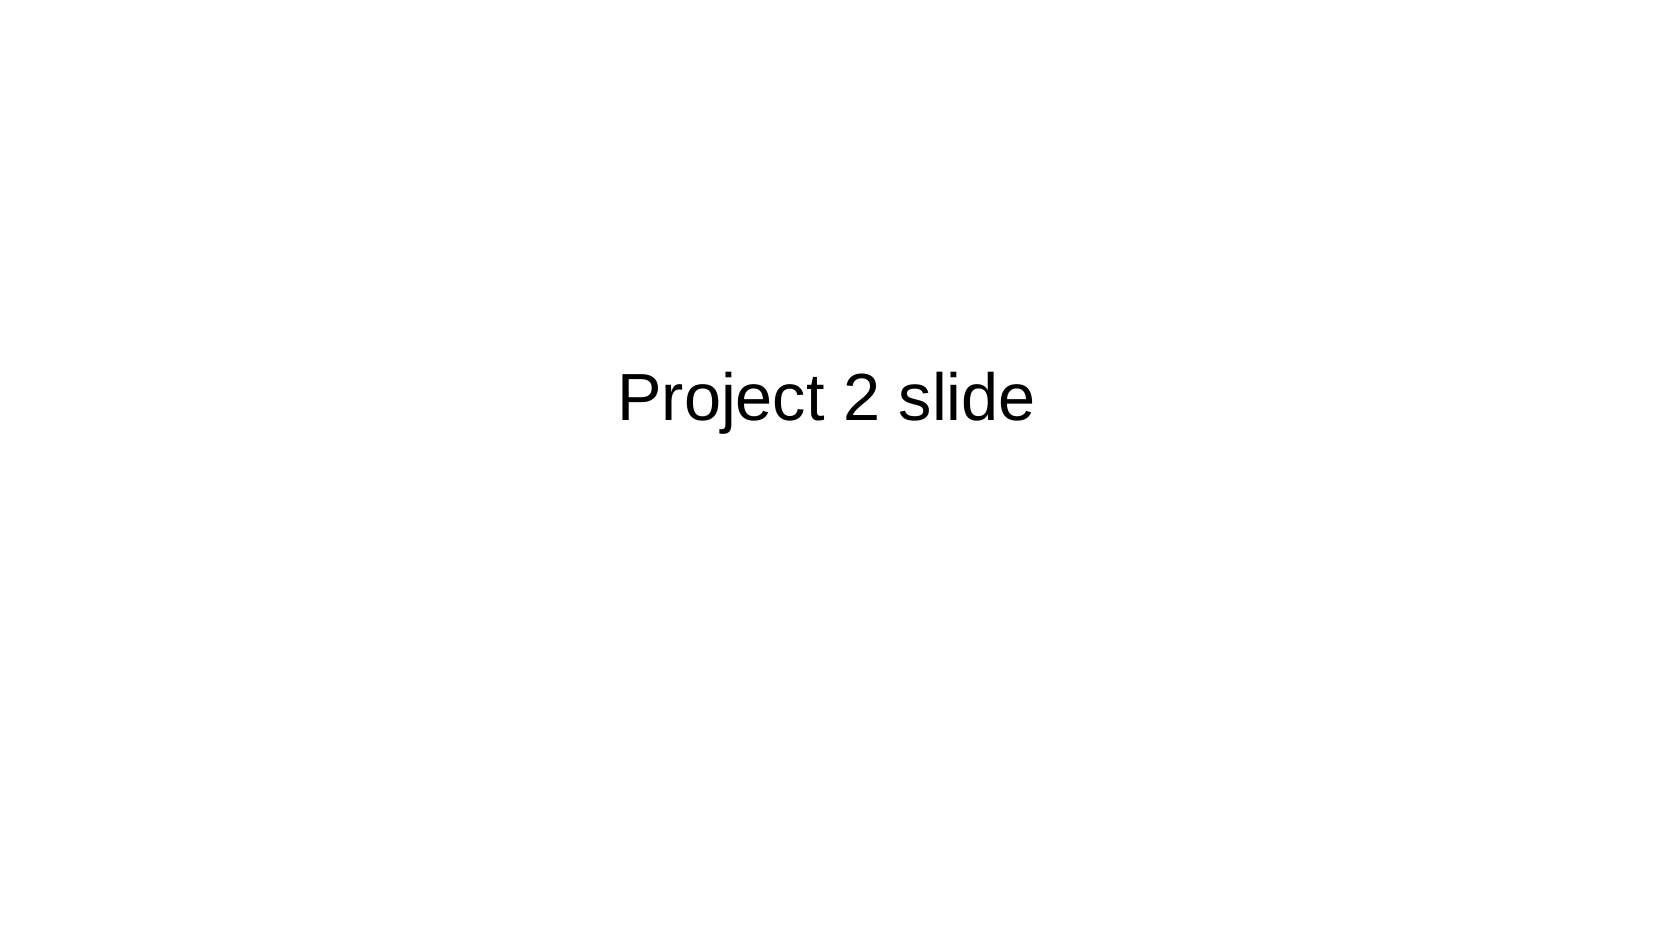

# Project 2 slide
The AMOS Project
© 2021 Dirk Riehle - Some Rights Reserved
8